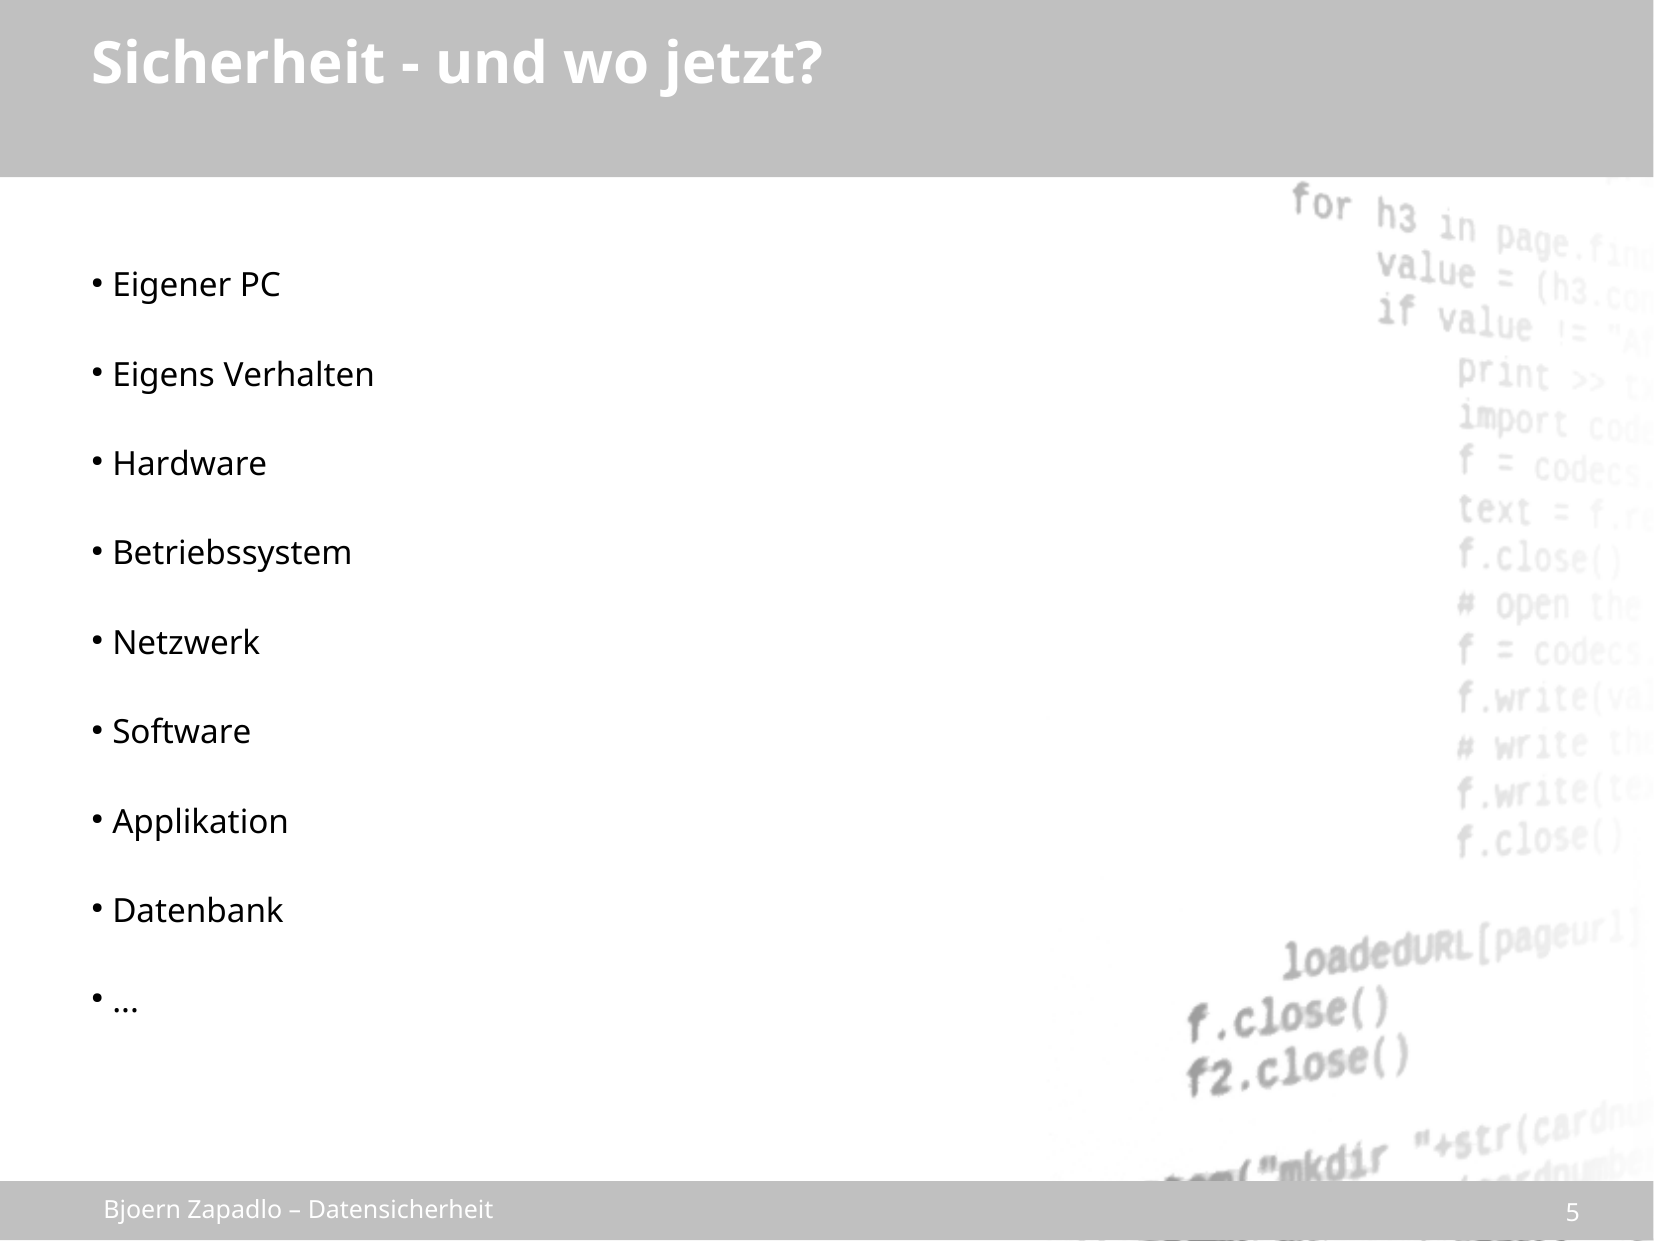

Sicherheit - und wo jetzt?
 Eigener PC
 Eigens Verhalten
 Hardware
 Betriebssystem
 Netzwerk
 Software
 Applikation
 Datenbank
 ...